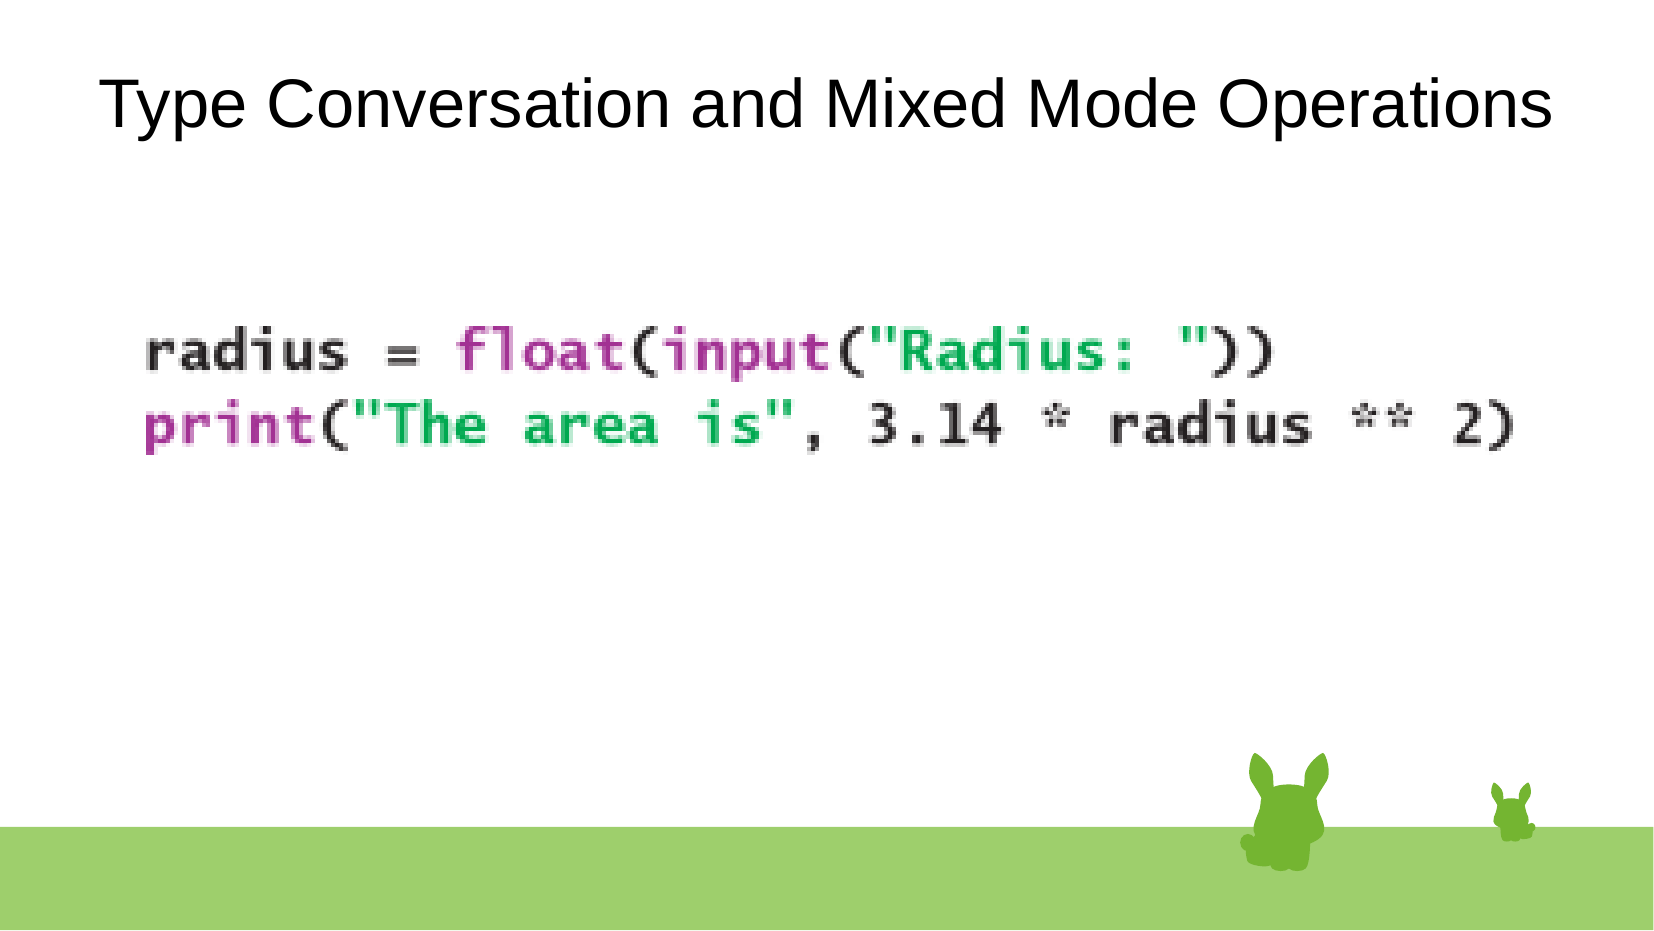

# Type Conversation and Mixed Mode Operations